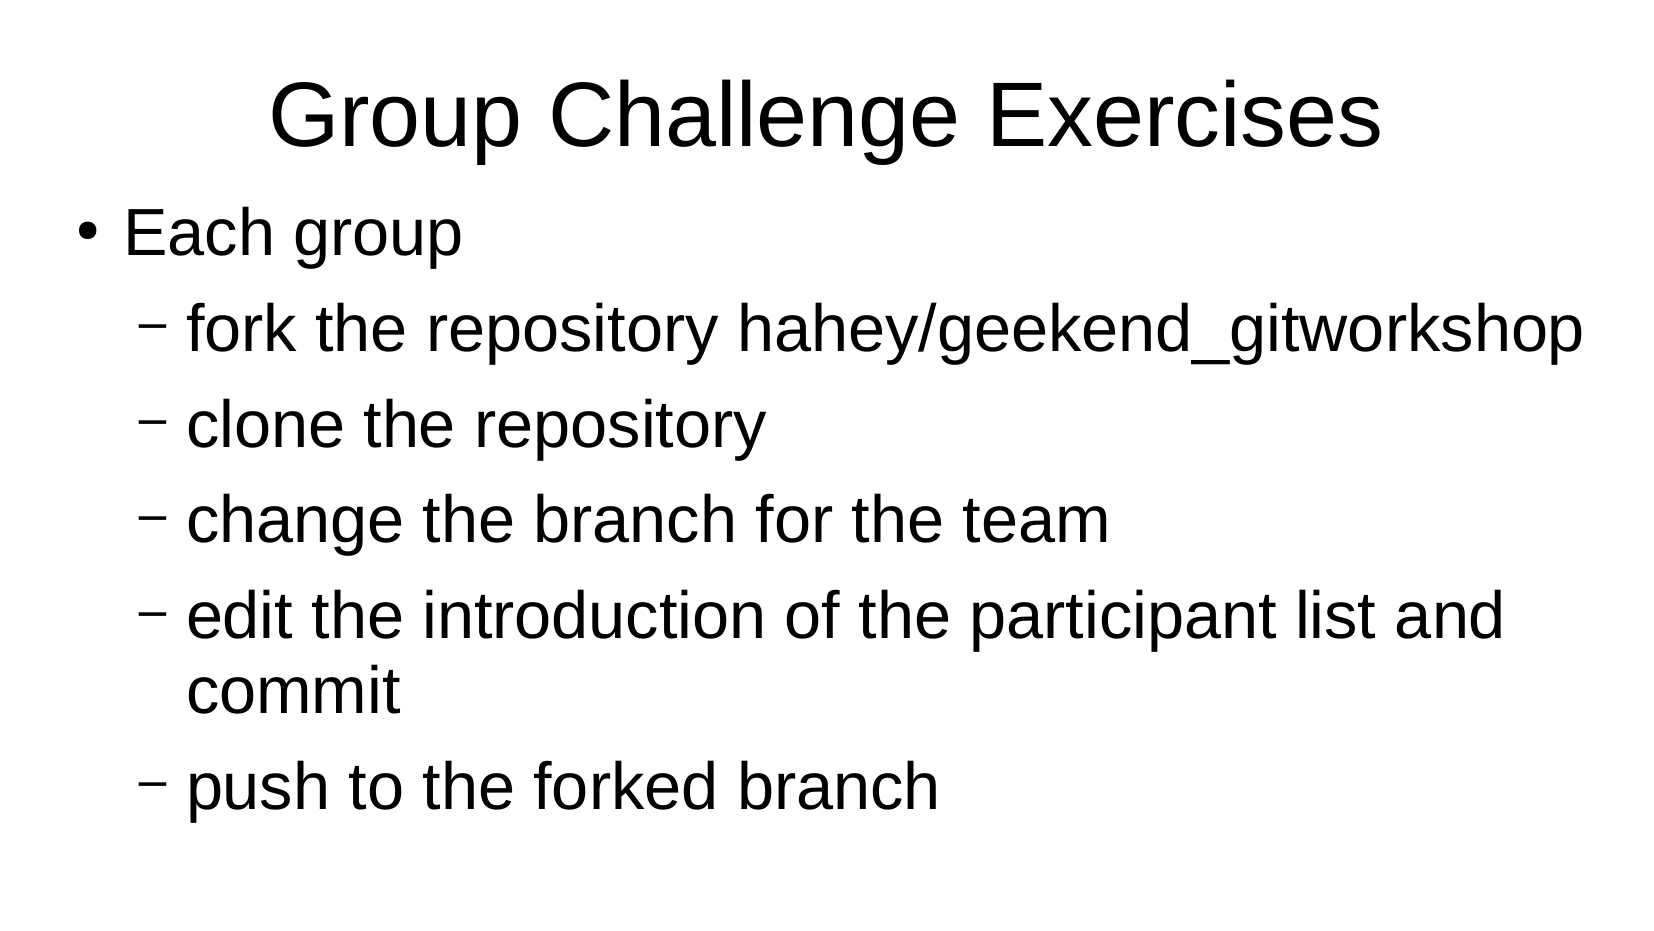

# Group Challenge Exercises
Each group
fork the repository hahey/geekend_gitworkshop
clone the repository
change the branch for the team
edit the introduction of the participant list and commit
push to the forked branch